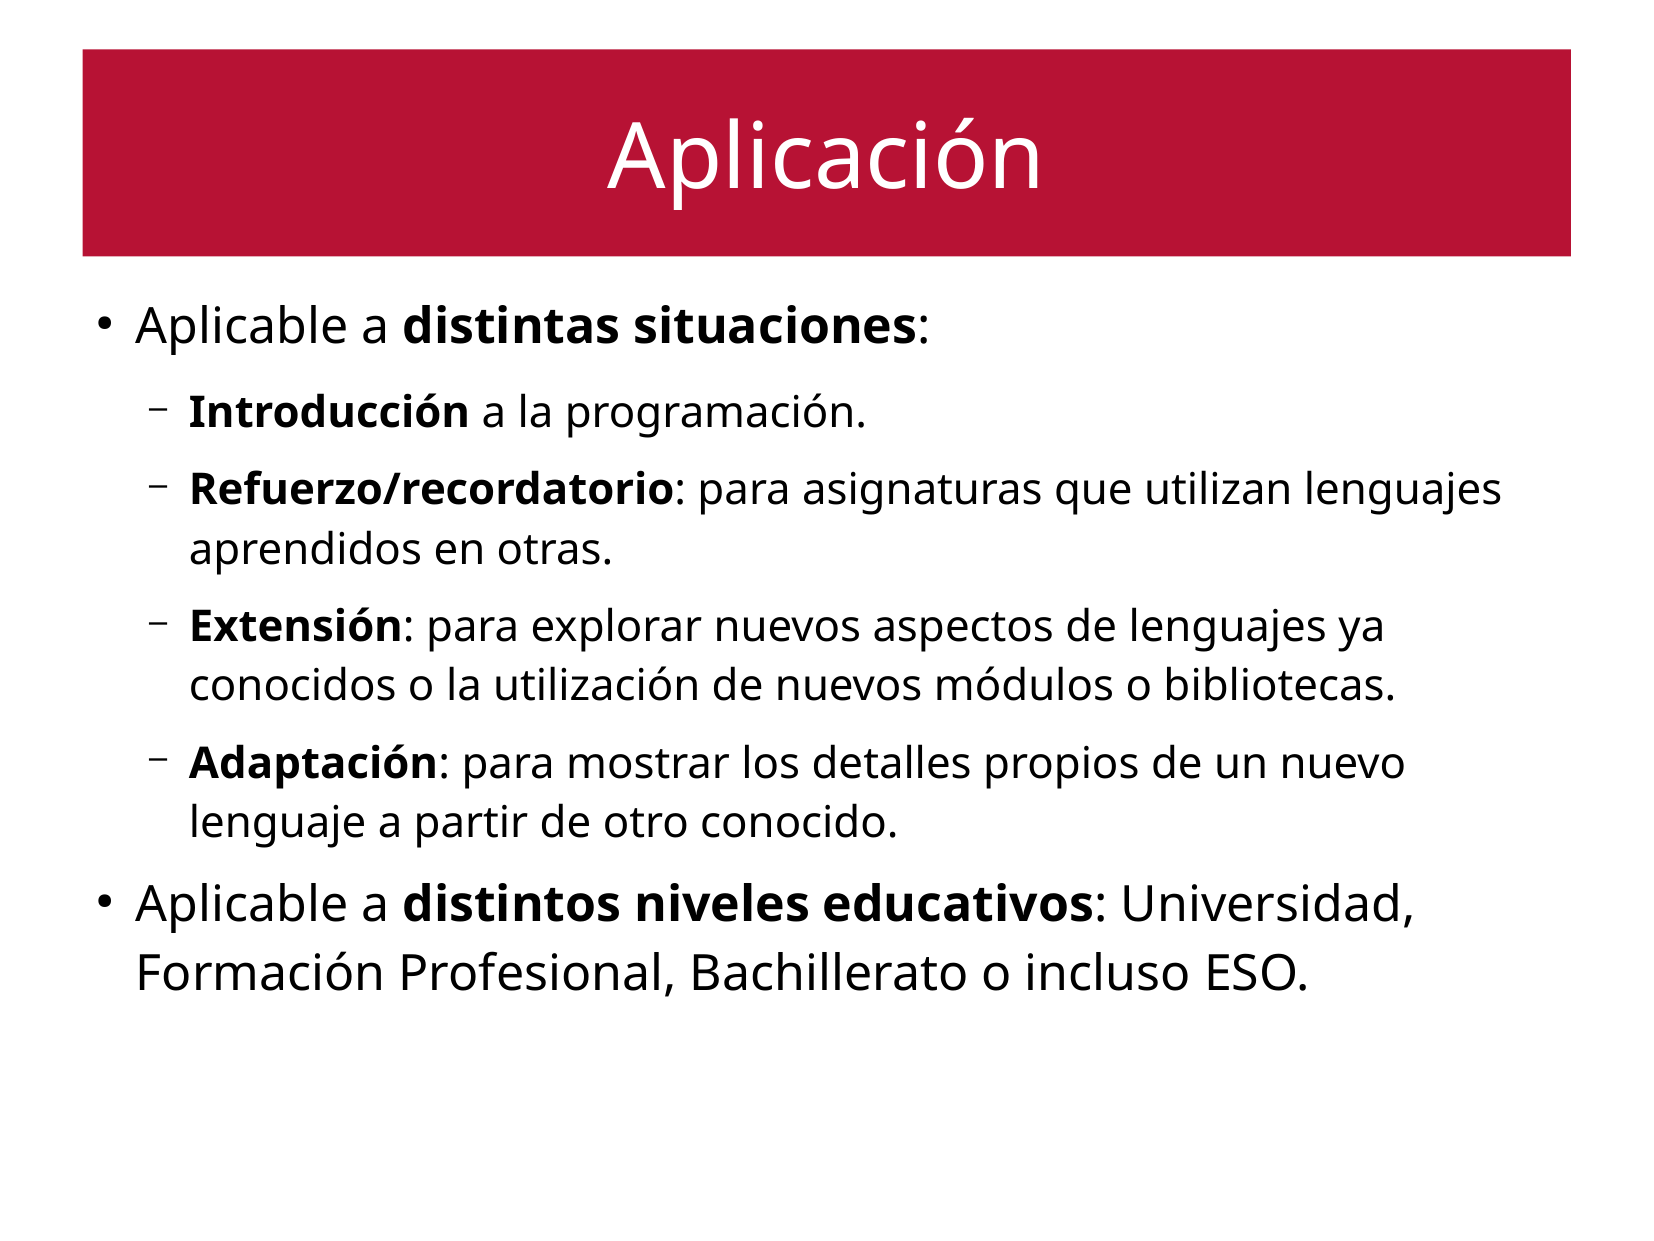

# Aplicación
Aplicable a distintas situaciones:
Introducción a la programación.
Refuerzo/recordatorio: para asignaturas que utilizan lenguajes aprendidos en otras.
Extensión: para explorar nuevos aspectos de lenguajes ya conocidos o la utilización de nuevos módulos o bibliotecas.
Adaptación: para mostrar los detalles propios de un nuevo lenguaje a partir de otro conocido.
Aplicable a distintos niveles educativos: Universidad, Formación Profesional, Bachillerato o incluso ESO.